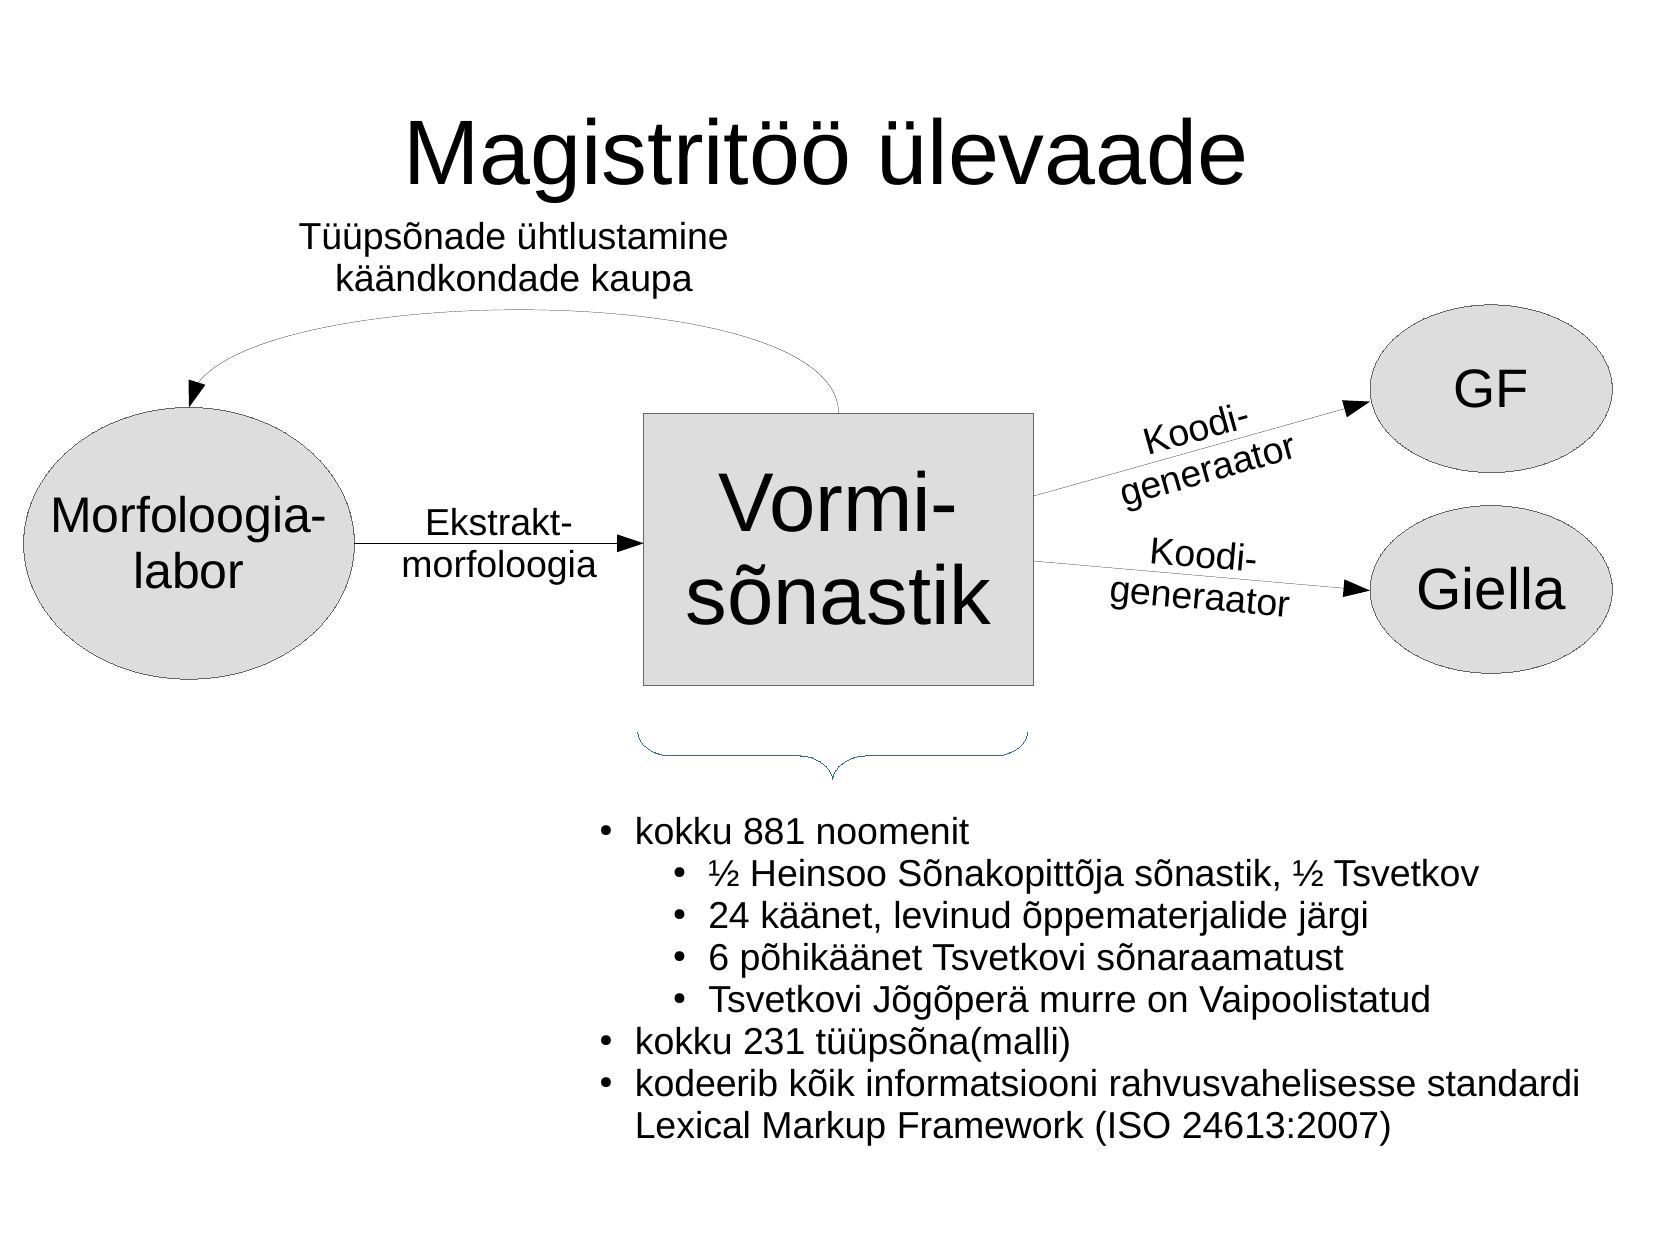

# Magistritöö ülevaade
GF
Koodi-
generaator
Morfoloogia-
labor
Vormi-
sõnastik
Giella
Ekstrakt-
morfoloogia
Koodi-
generaator
kokku 881 noomenit
½ Heinsoo Sõnakopittõja sõnastik, ½ Tsvetkov
24 käänet, levinud õppematerjalide järgi
6 põhikäänet Tsvetkovi sõnaraamatust
Tsvetkovi Jõgõperä murre on Vaipoolistatud
kokku 231 tüüpsõna(malli)
kodeerib kõik informatsiooni rahvusvahelisesse standardi Lexical Markup Framework (ISO 24613:2007)